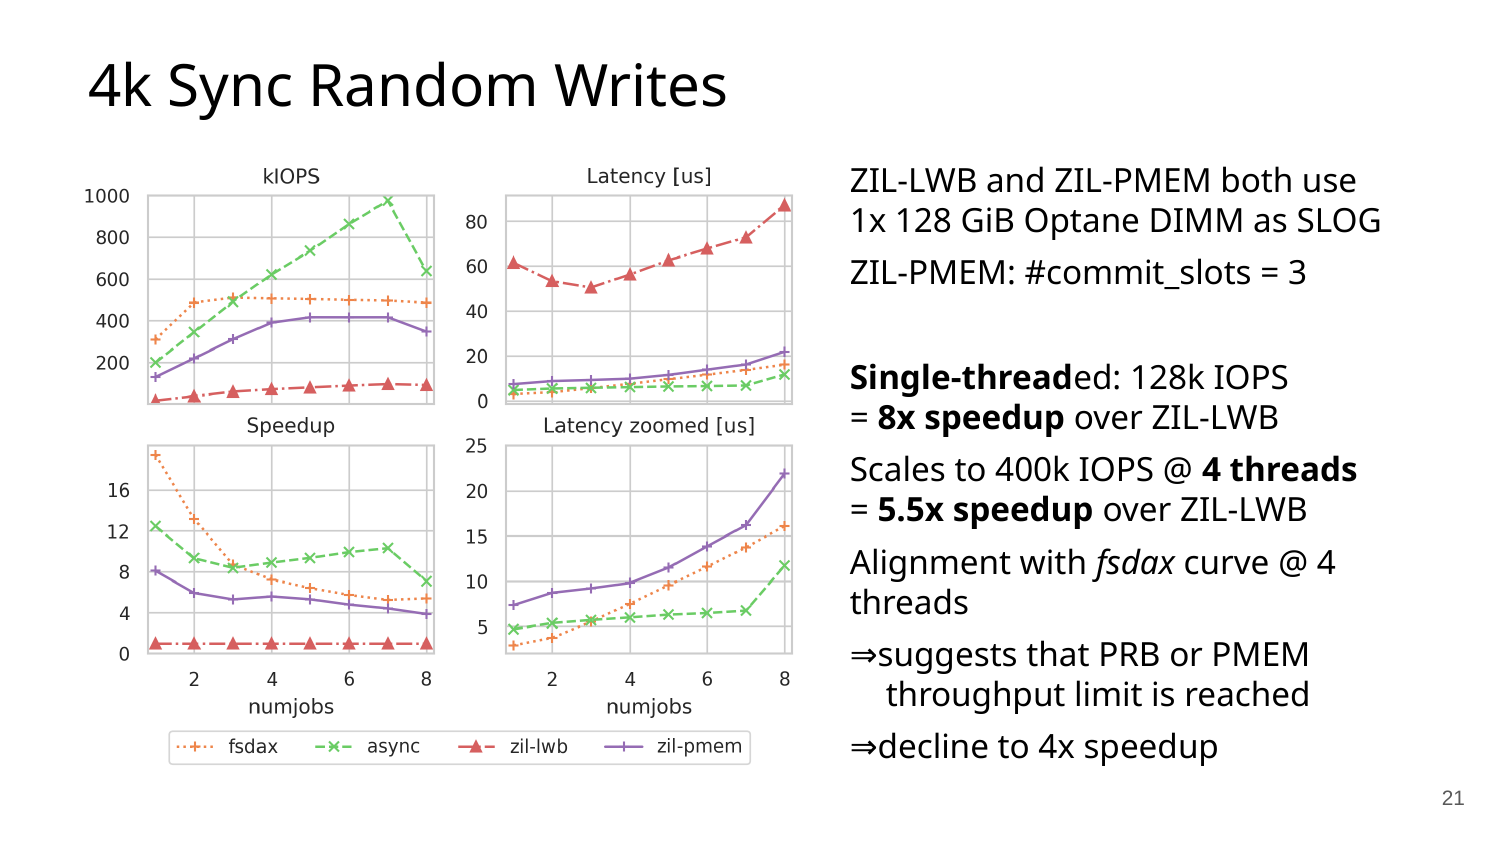

# 4k Sync Random Writes
ZIL-LWB and ZIL-PMEM both use
1x 128 GiB Optane DIMM as SLOG
ZIL-PMEM: #commit_slots = 3
Single-threaded: 128k IOPS
= 8x speedup over ZIL-LWB
Scales to 400k IOPS @ 4 threads
= 5.5x speedup over ZIL-LWB
Alignment with fsdax curve @ 4 threads
⇒suggests that PRB or PMEM throughput limit is reached
⇒decline to 4x speedup